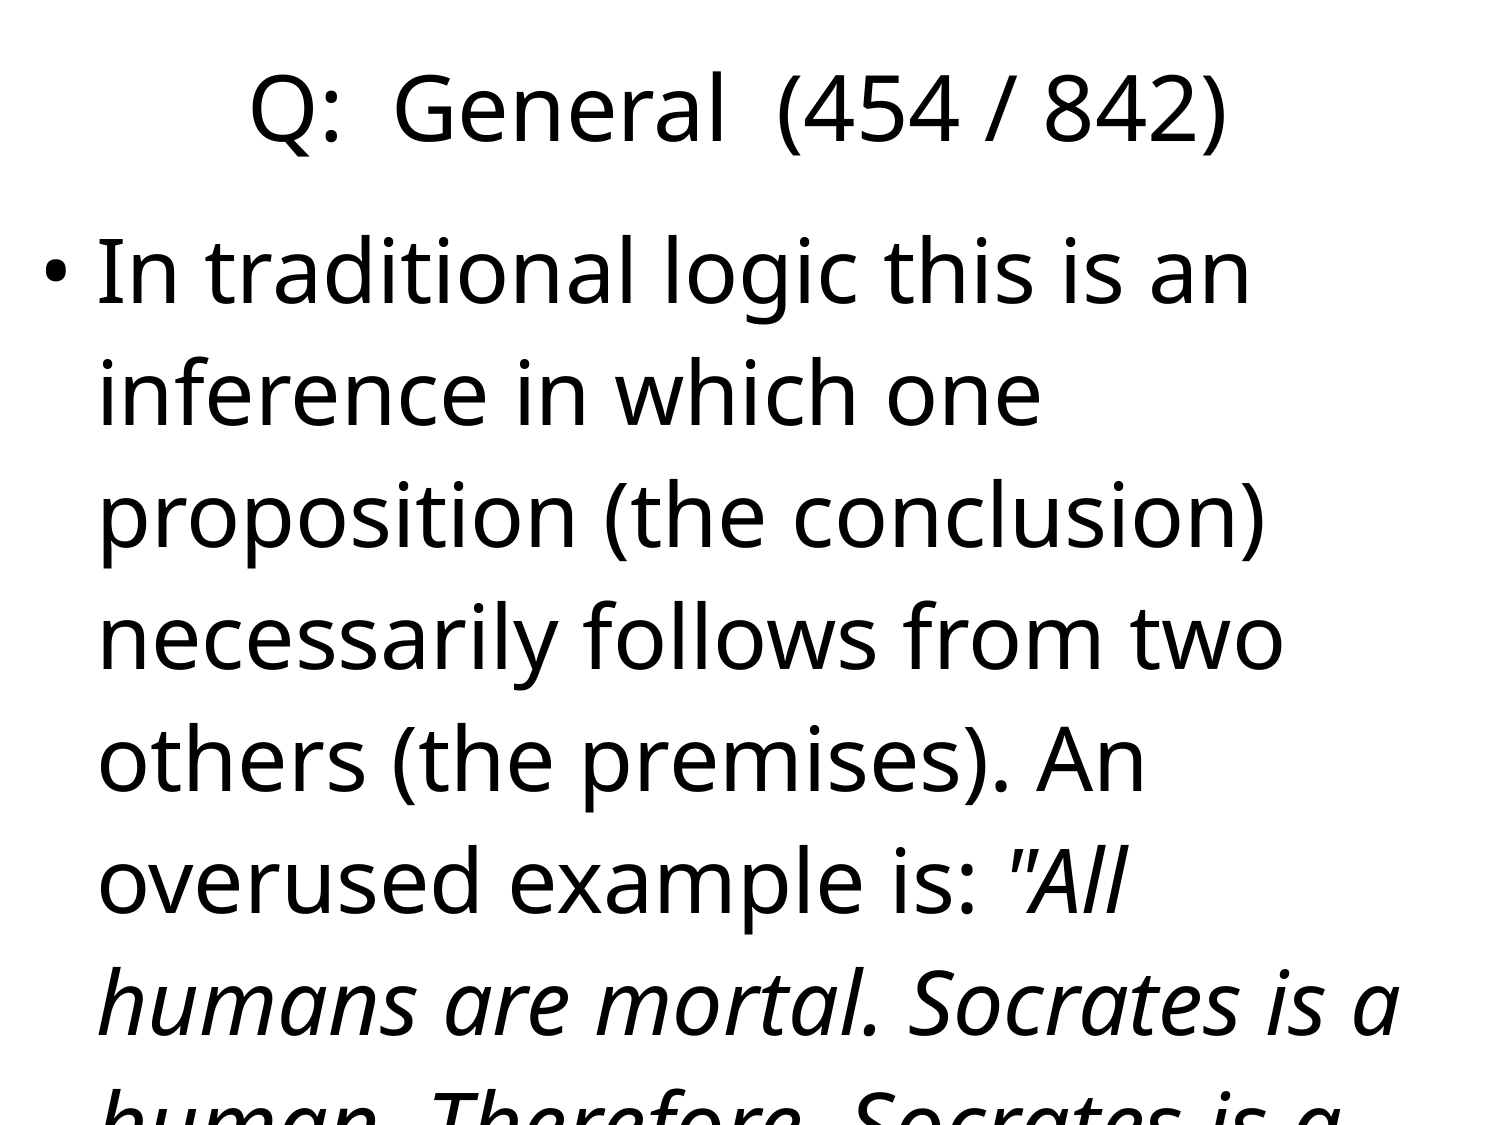

# Q: General (454 / 842)
In traditional logic this is an inference in which one proposition (the conclusion) necessarily follows from two others (the premises). An overused example is: "All humans are mortal. Socrates is a human. Therefore, Socrates is a mortal."